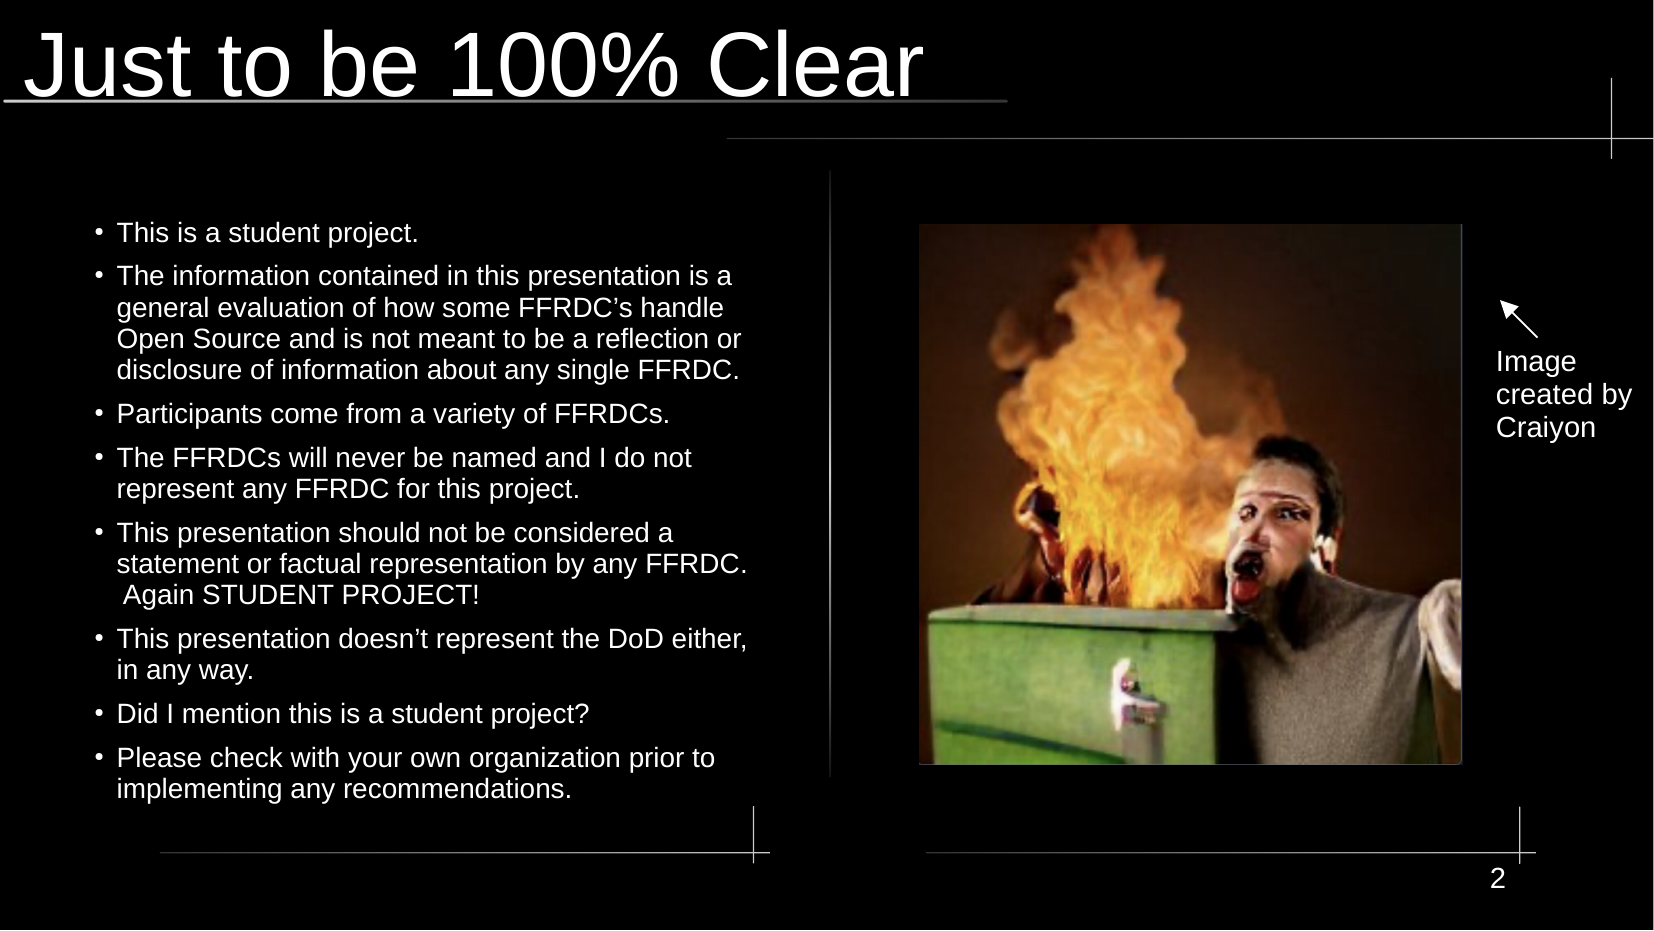

# Just to be 100% Clear
This is a student project.
The information contained in this presentation is a general evaluation of how some FFRDC’s handle Open Source and is not meant to be a reflection or disclosure of information about any single FFRDC.
Participants come from a variety of FFRDCs.
The FFRDCs will never be named and I do not represent any FFRDC for this project.
This presentation should not be considered a statement or factual representation by any FFRDC. Again STUDENT PROJECT!
This presentation doesn’t represent the DoD either, in any way.
Did I mention this is a student project?
Please check with your own organization prior to implementing any recommendations.
Image
created by
Craiyon
2